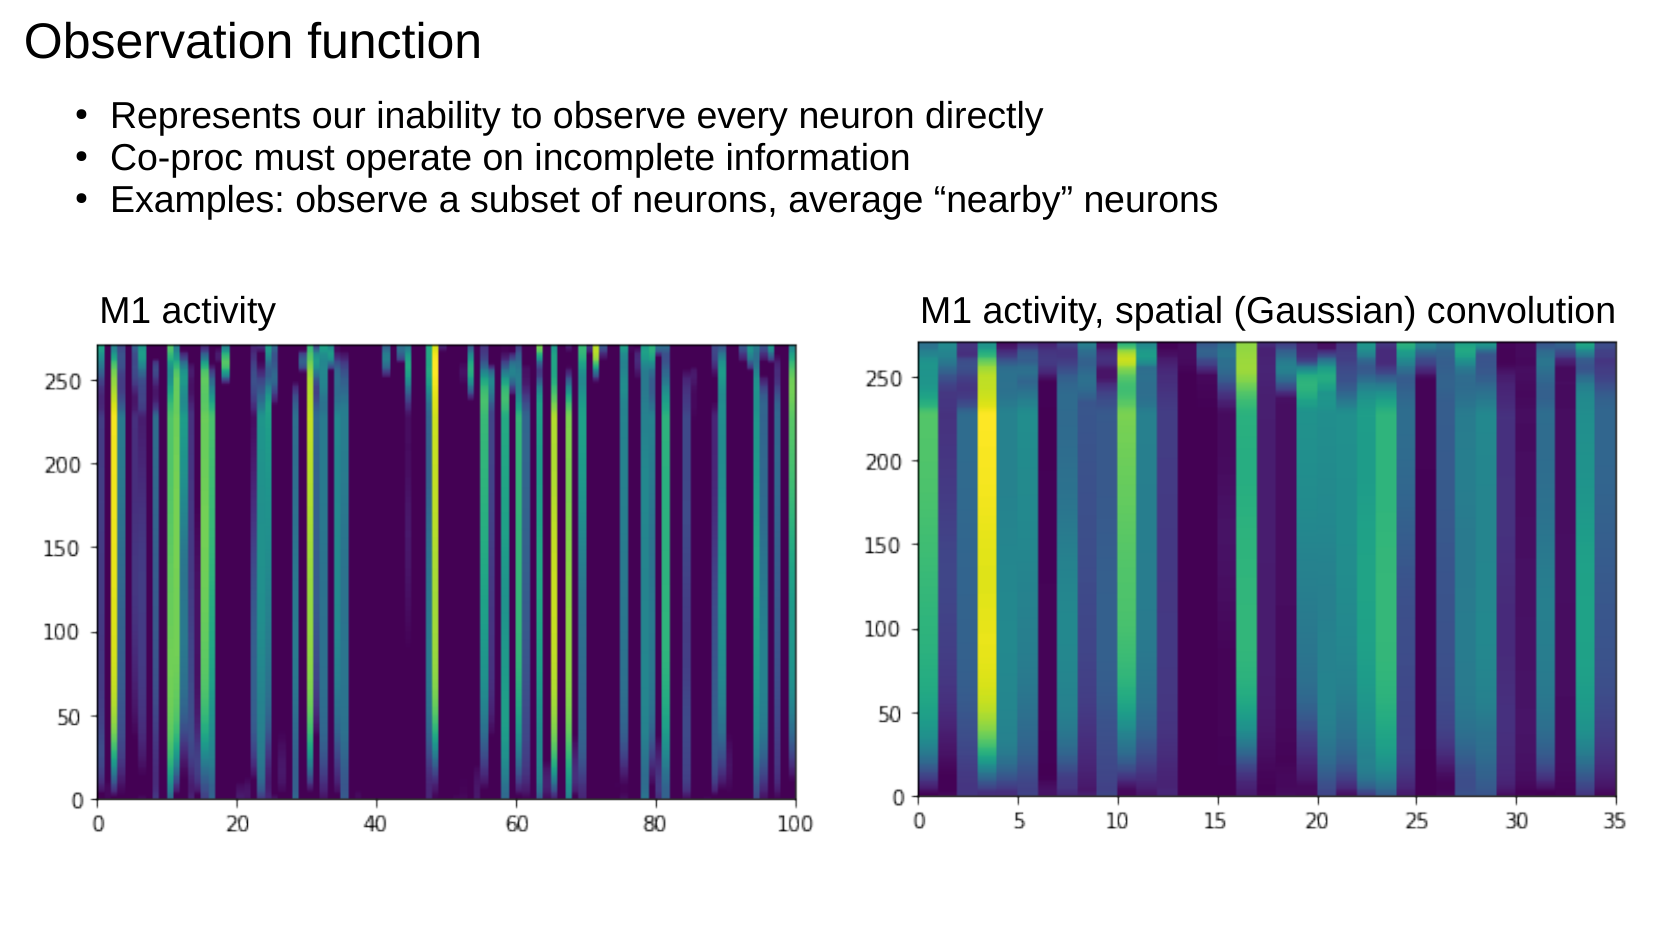

Observation function
Represents our inability to observe every neuron directly
Co-proc must operate on incomplete information
Examples: observe a subset of neurons, average “nearby” neurons
M1 activity
M1 activity, spatial (Gaussian) convolution